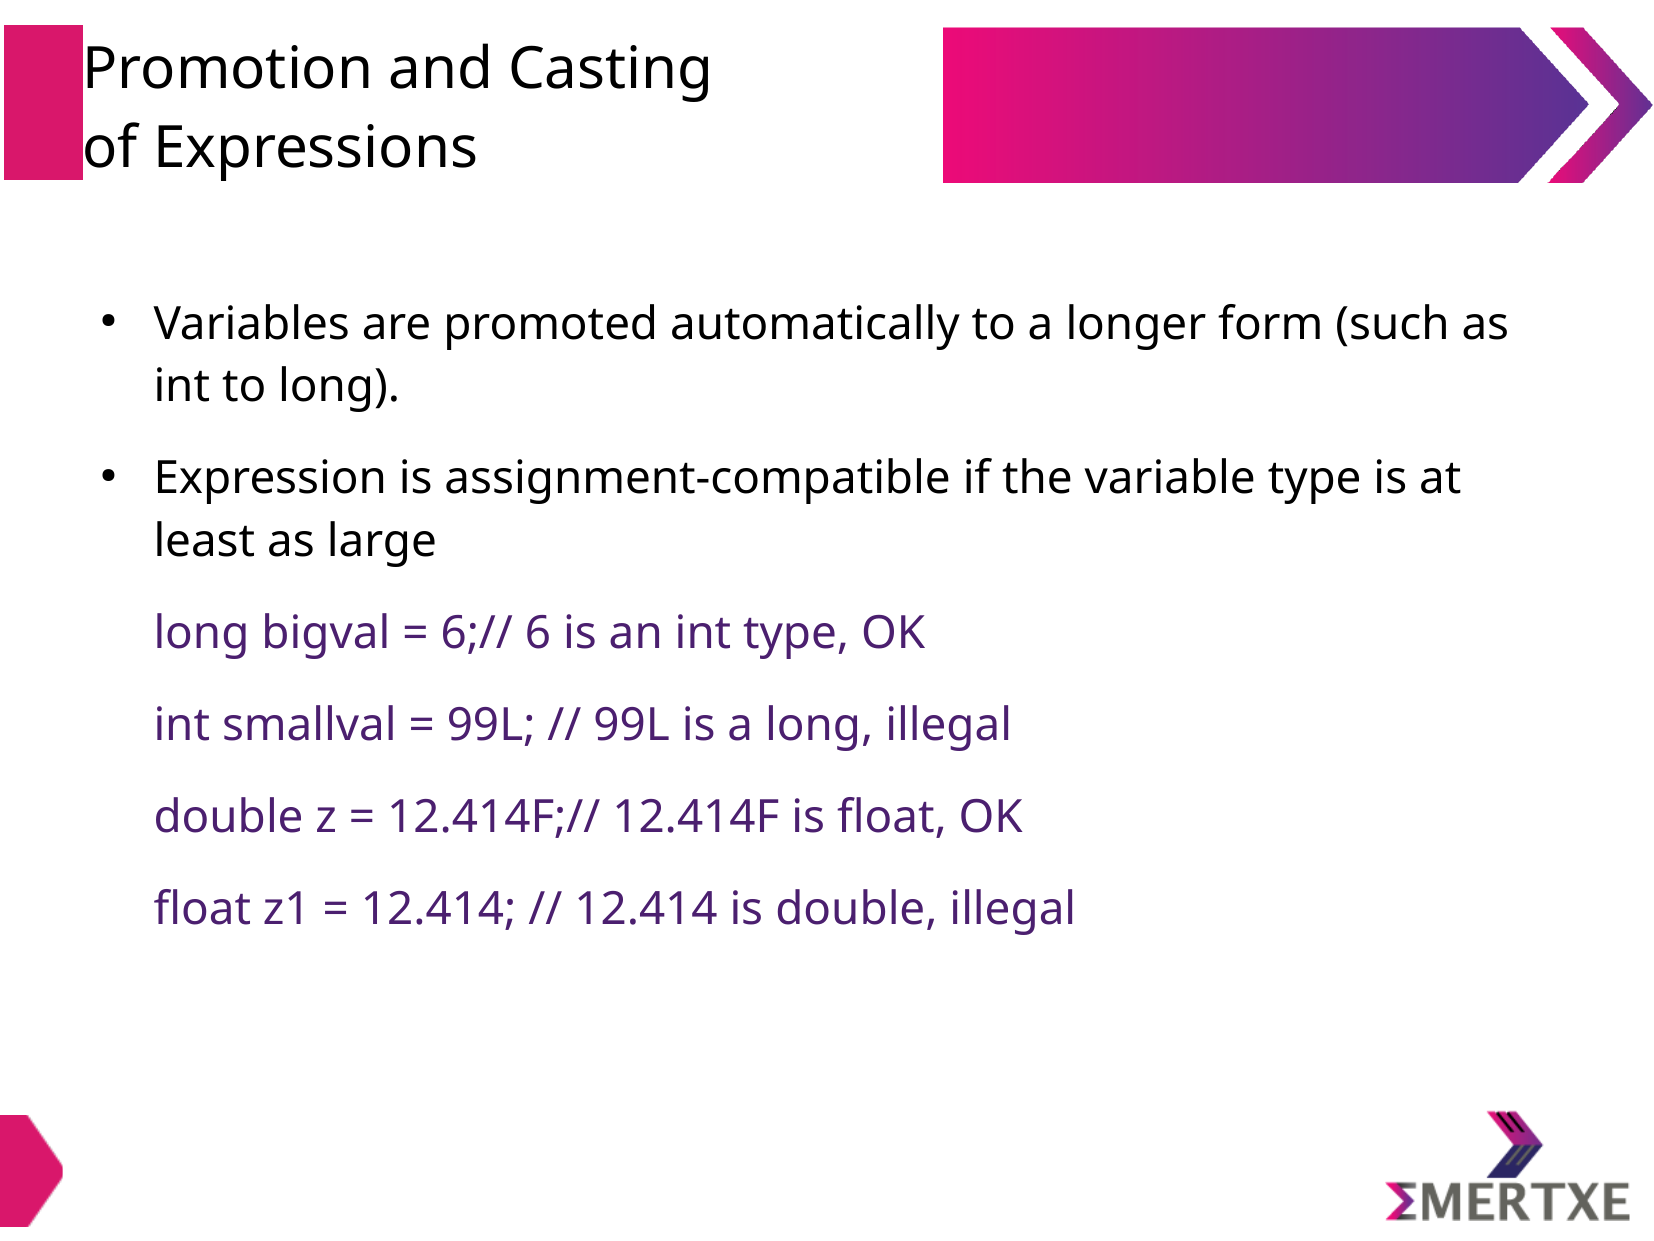

# Promotion and Casting of Expressions
Variables are promoted automatically to a longer form (such as int to long).
Expression is assignment-compatible if the variable type is at least as large
long bigval = 6;// 6 is an int type, OK
int smallval = 99L; // 99L is a long, illegal
double z = 12.414F;// 12.414F is float, OK
float z1 = 12.414; // 12.414 is double, illegal